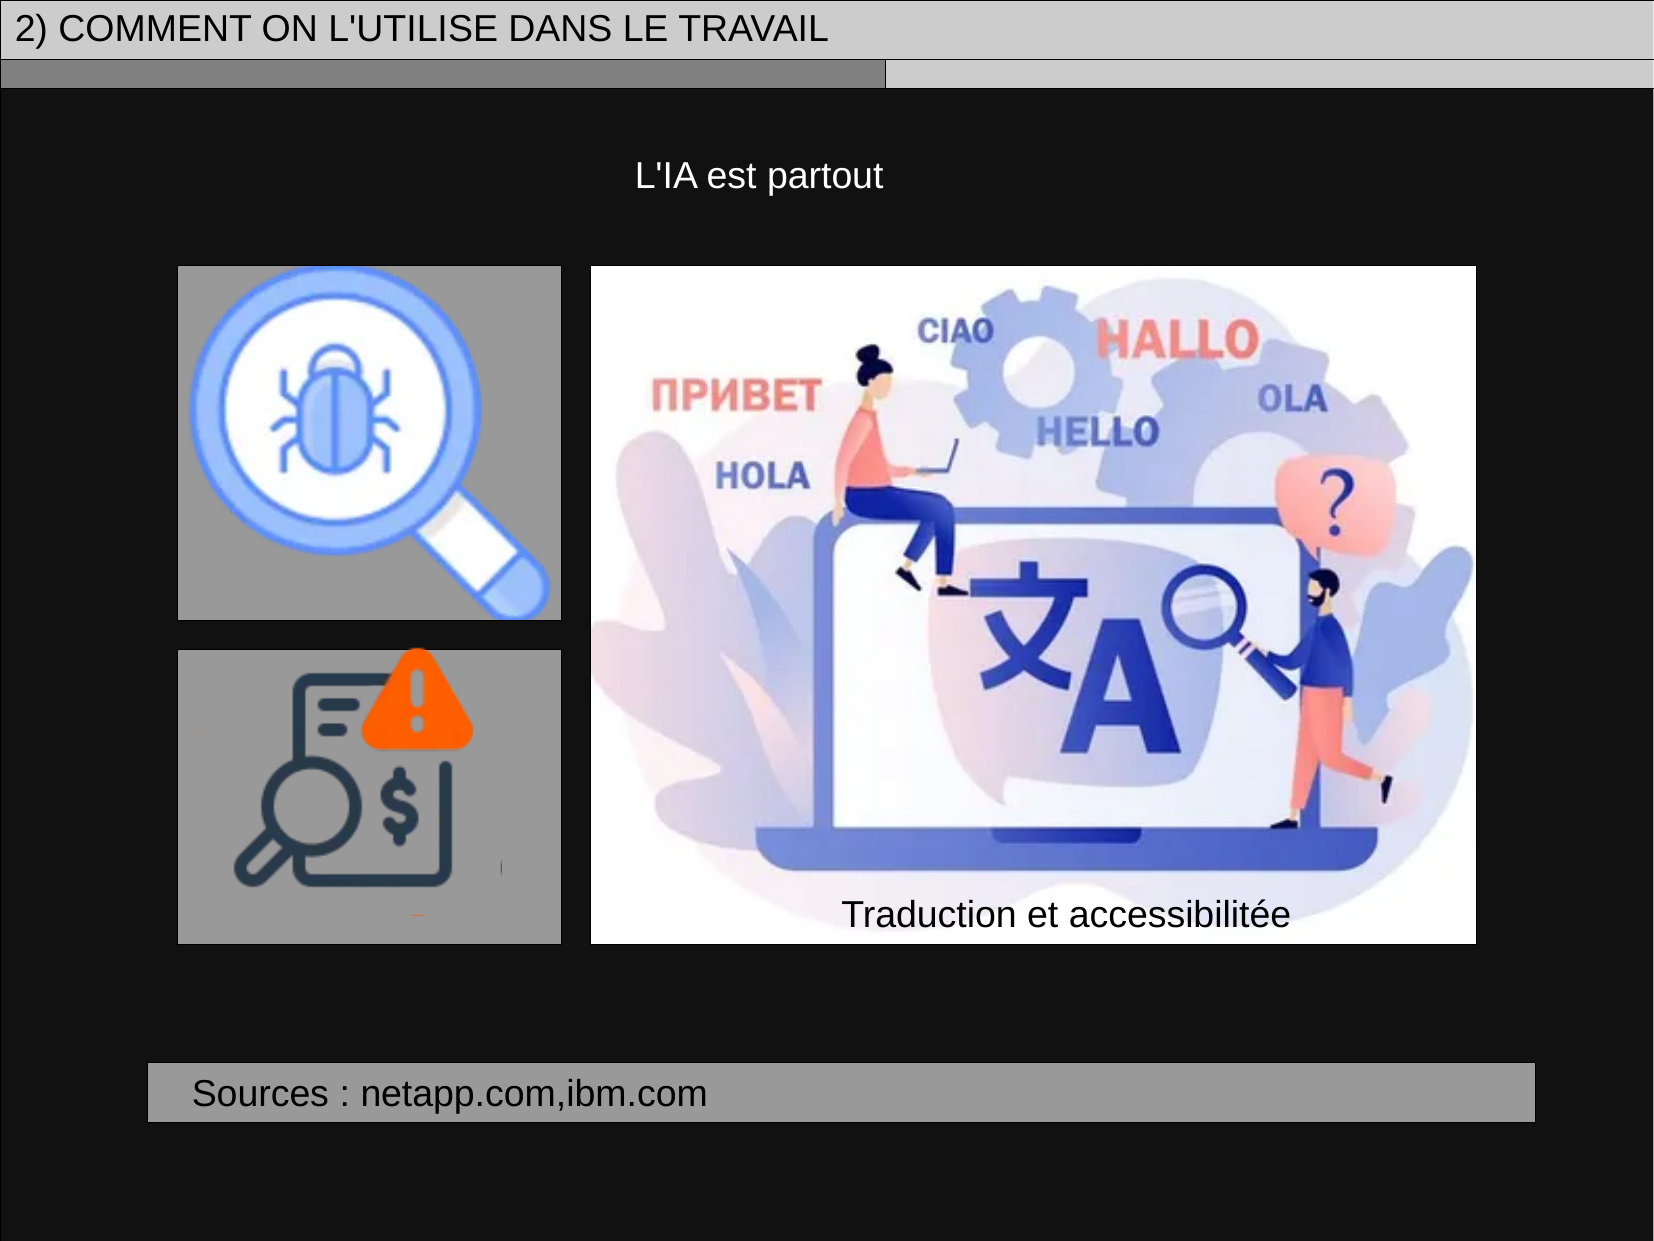

2) COMMENT ON L'UTILISE DANS LE TRAVAIL
L'IA est partout
Traduction et accessibilitée
Sources : netapp.com,ibm.com